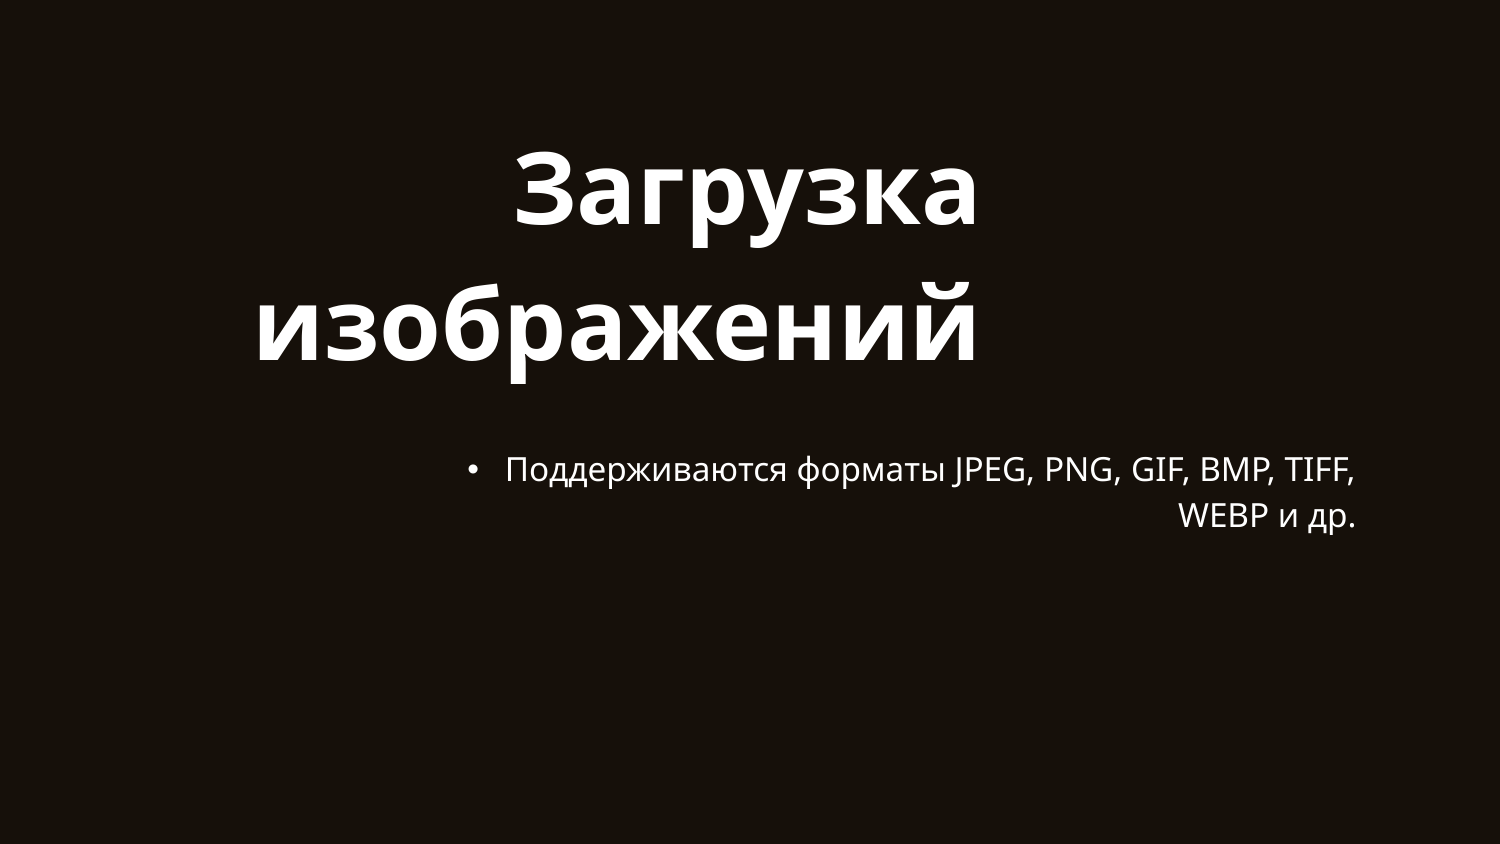

Загрузка изображений
# Поддерживаются форматы JPEG, PNG, GIF, BMP, TIFF, WEBP и др.